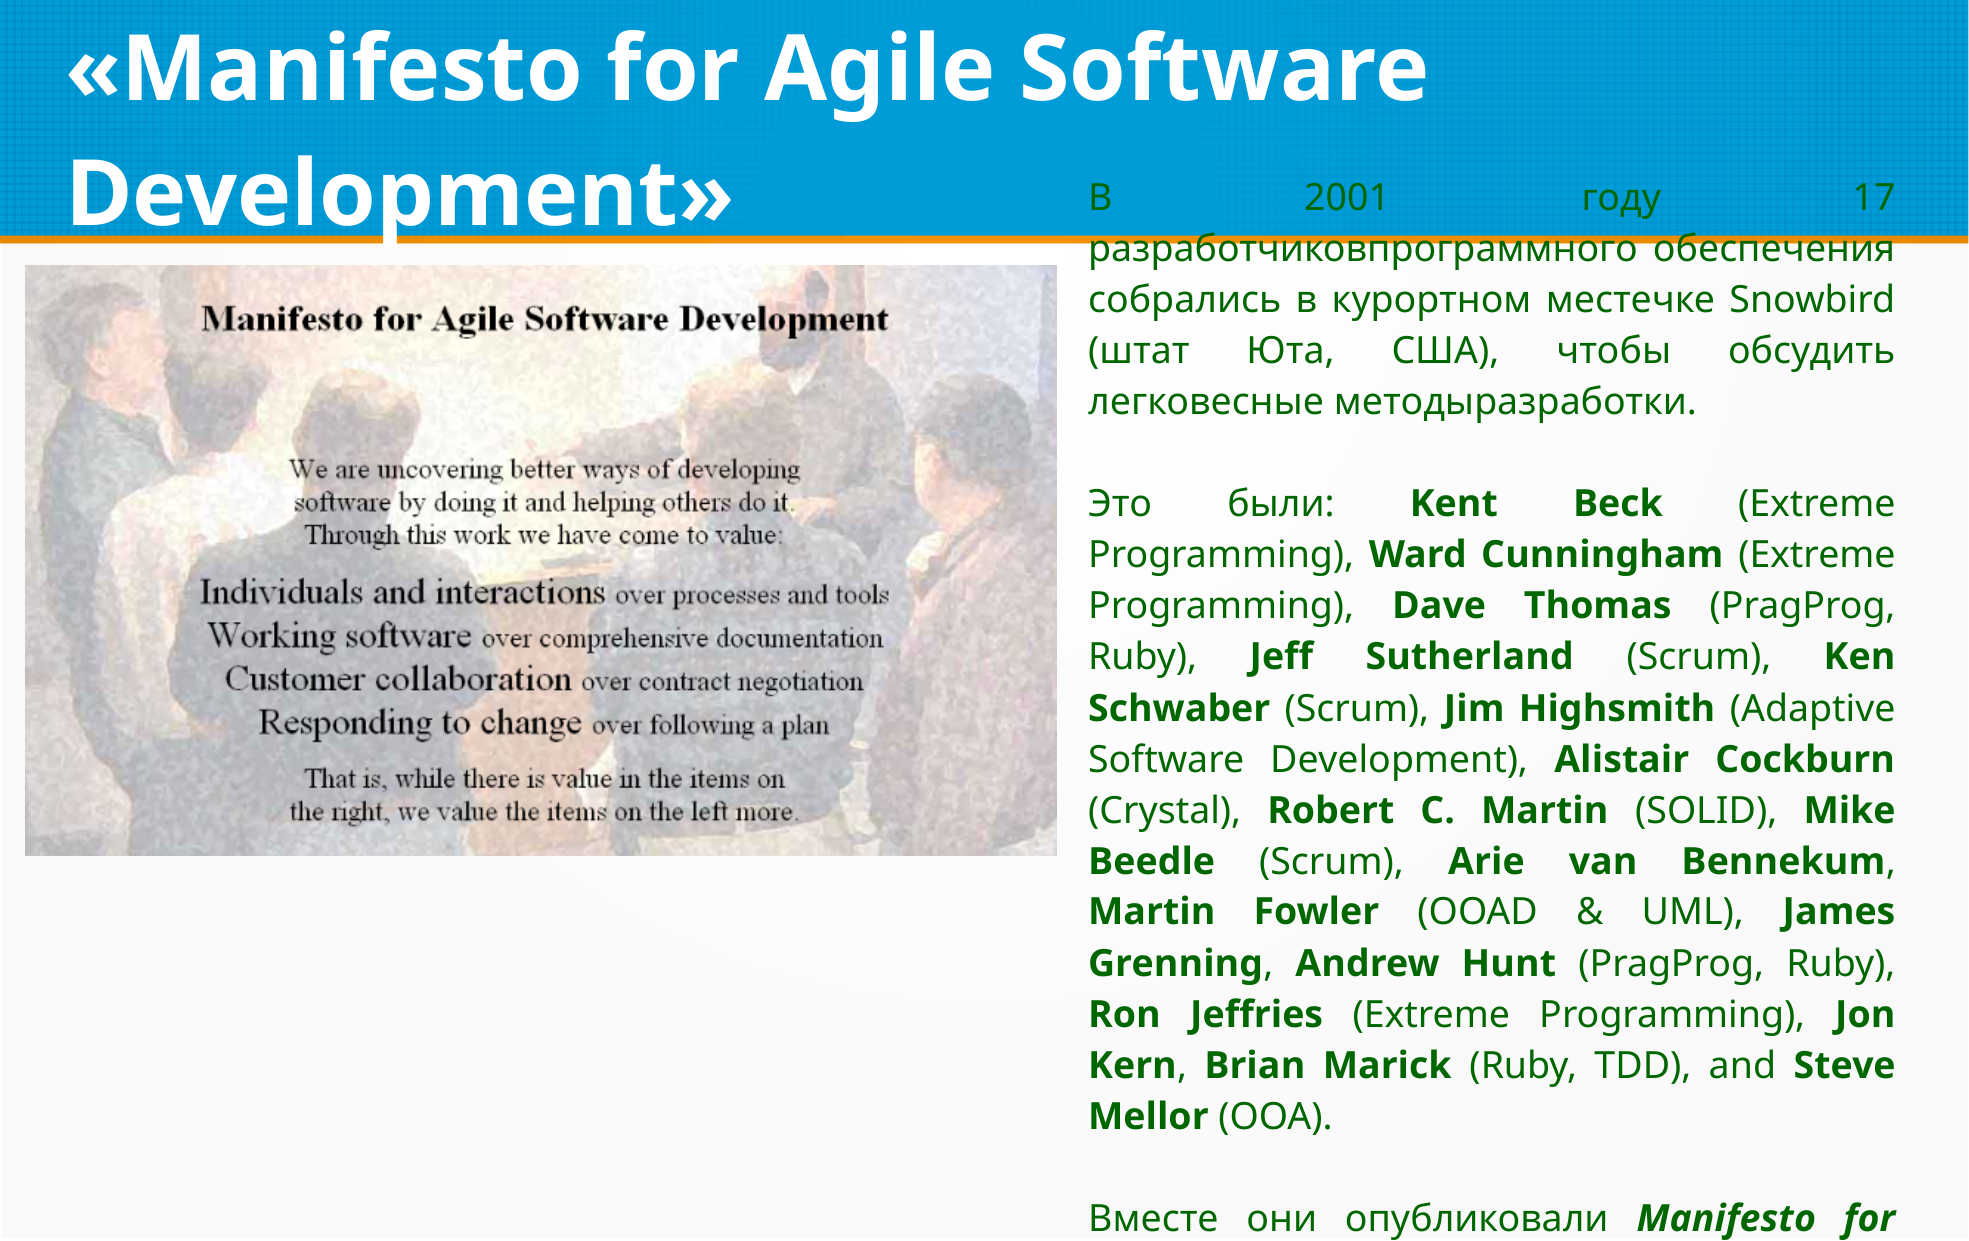

«Manifesto for Agile Software Development»
В 2001 году 17 разработчиковпрограммного обеспечения собрались в курортном местечке Snowbird (штат Юта, США), чтобы обсудить легковесные методыразработки.
Это были: Kent Beck (Extreme Programming), Ward Cunningham (Extreme Programming), Dave Thomas (PragProg, Ruby), Jeff Sutherland (Scrum), Ken Schwaber (Scrum), Jim Highsmith (Adaptive Software Development), Alistair Cockburn (Crystal), Robert C. Martin (SOLID), Mike Beedle (Scrum), Arie van Bennekum, Martin Fowler (OOAD & UML), James Grenning, Andrew Hunt (PragProg, Ruby), Ron Jeffries (Extreme Programming), Jon Kern, Brian Marick (Ruby, TDD), and Steve Mellor (OOA).
Вместе они опубликовали Manifesto for Agile Software Development.